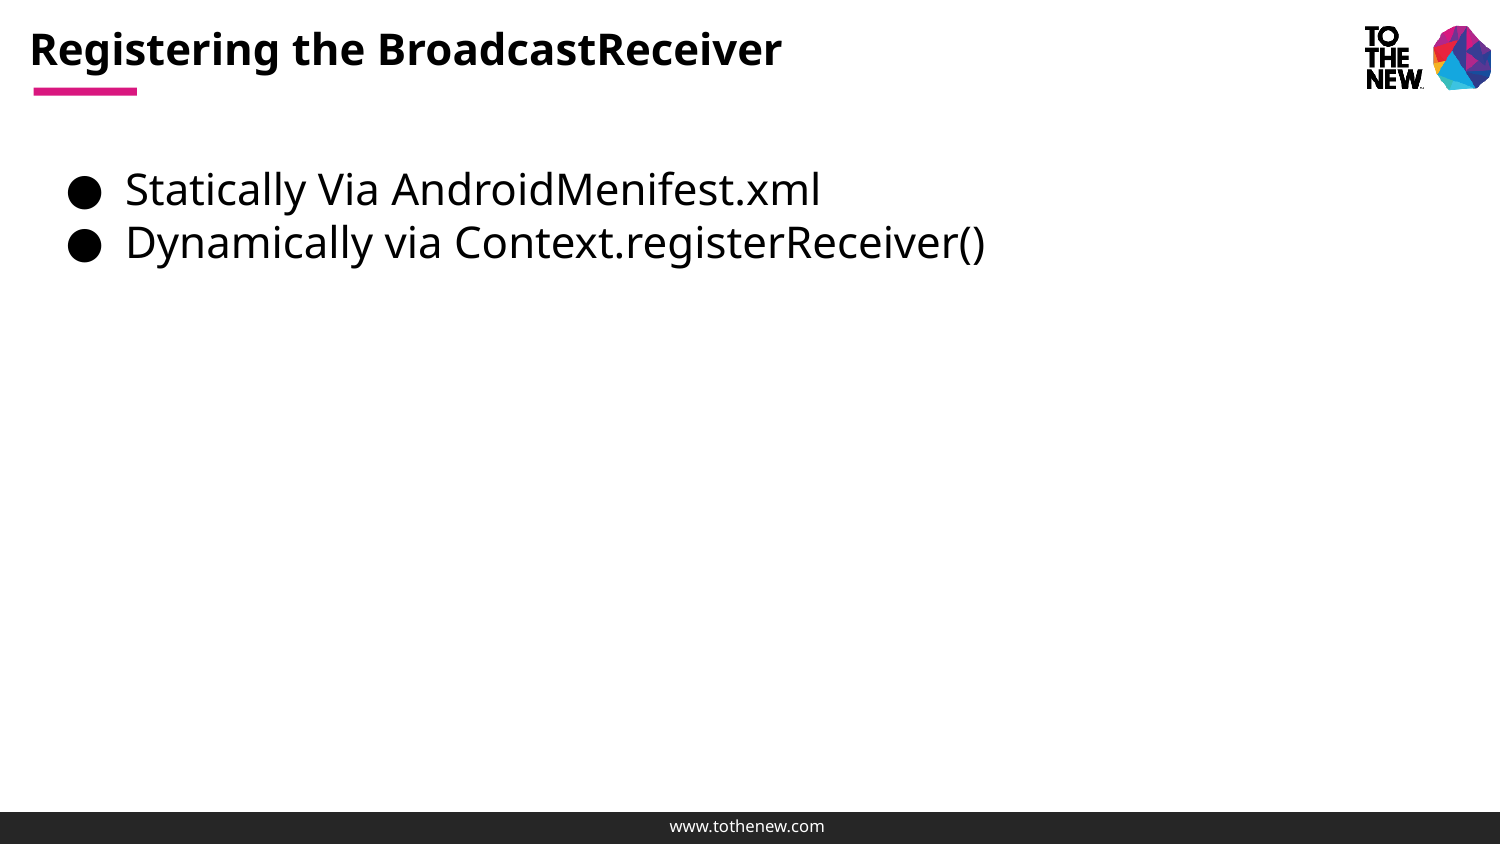

# Registering the BroadcastReceiver
Statically Via AndroidMenifest.xml
Dynamically via Context.registerReceiver()